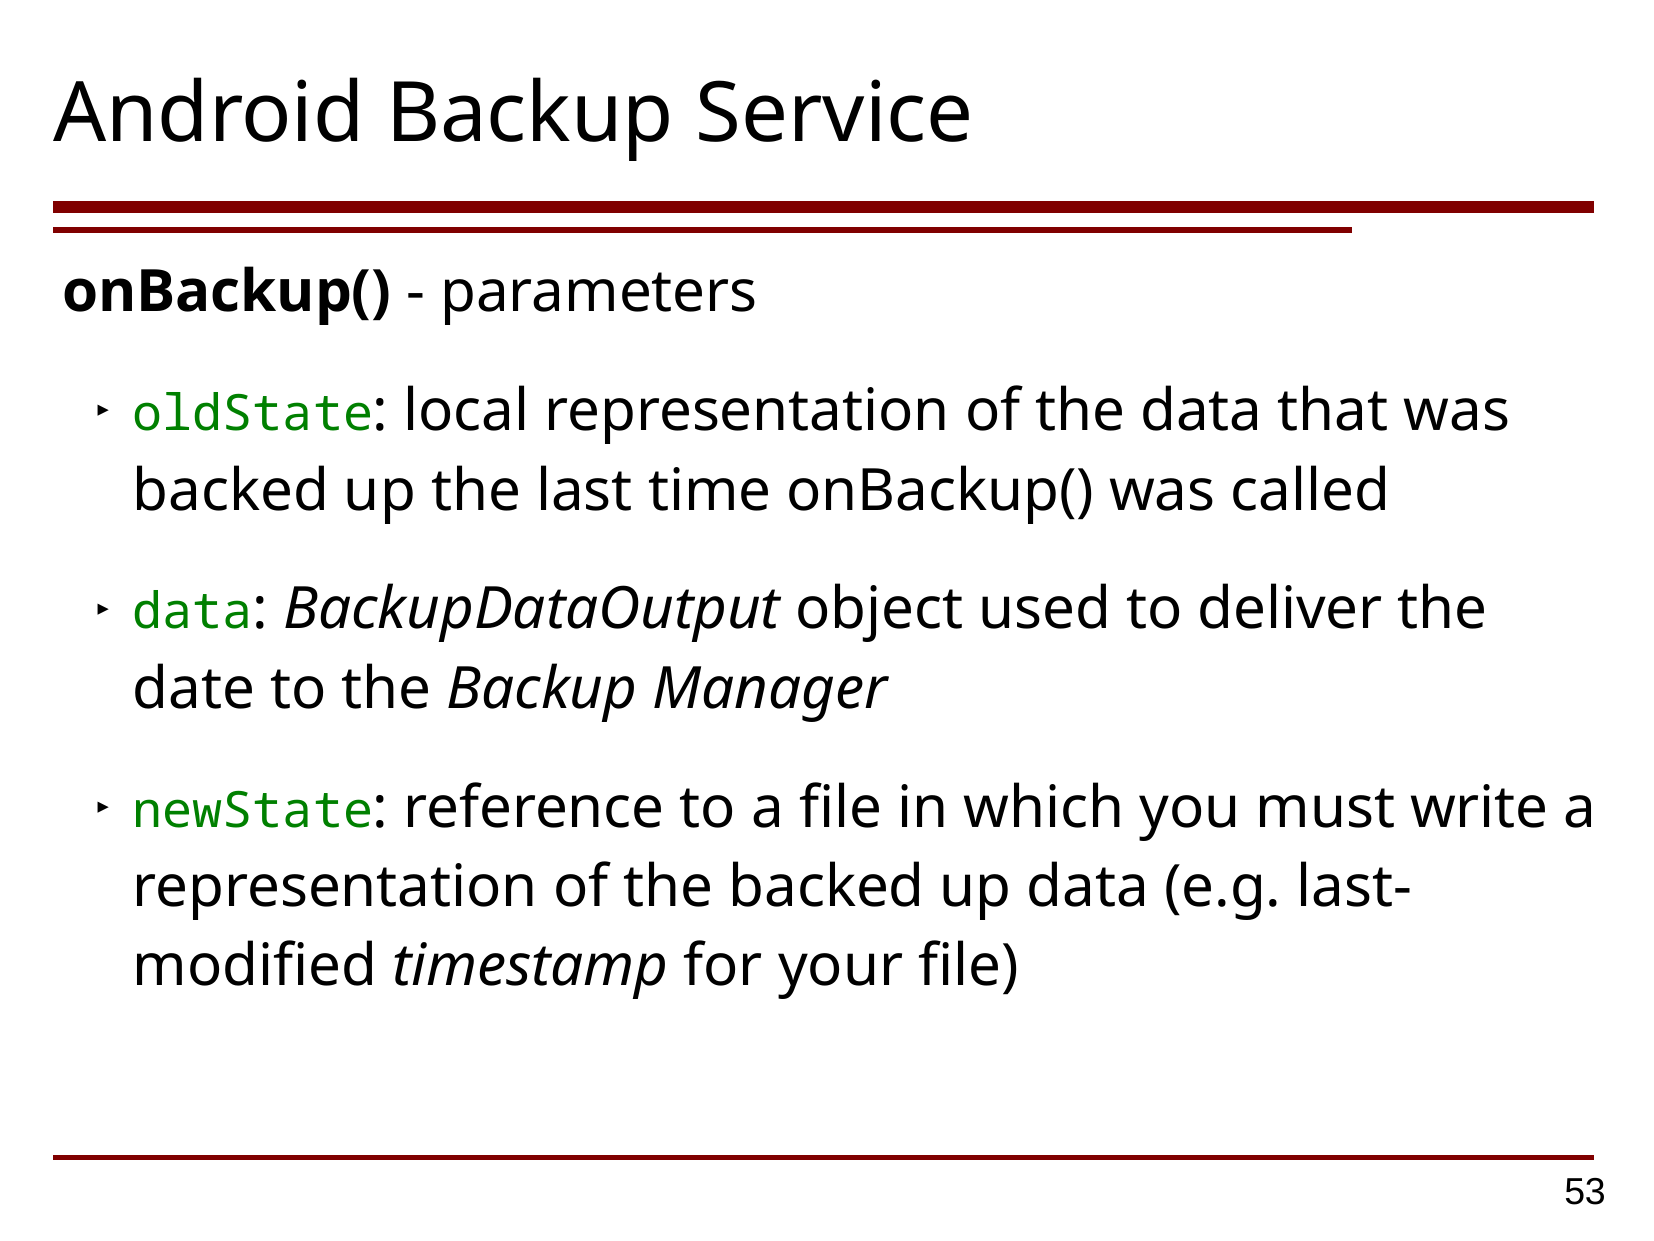

# Android Backup Service
onBackup() - parameters
oldState: local representation of the data that was backed up the last time onBackup() was called
data: BackupDataOutput object used to deliver the date to the Backup Manager
newState: reference to a file in which you must write a representation of the backed up data (e.g. last-modified timestamp for your file)